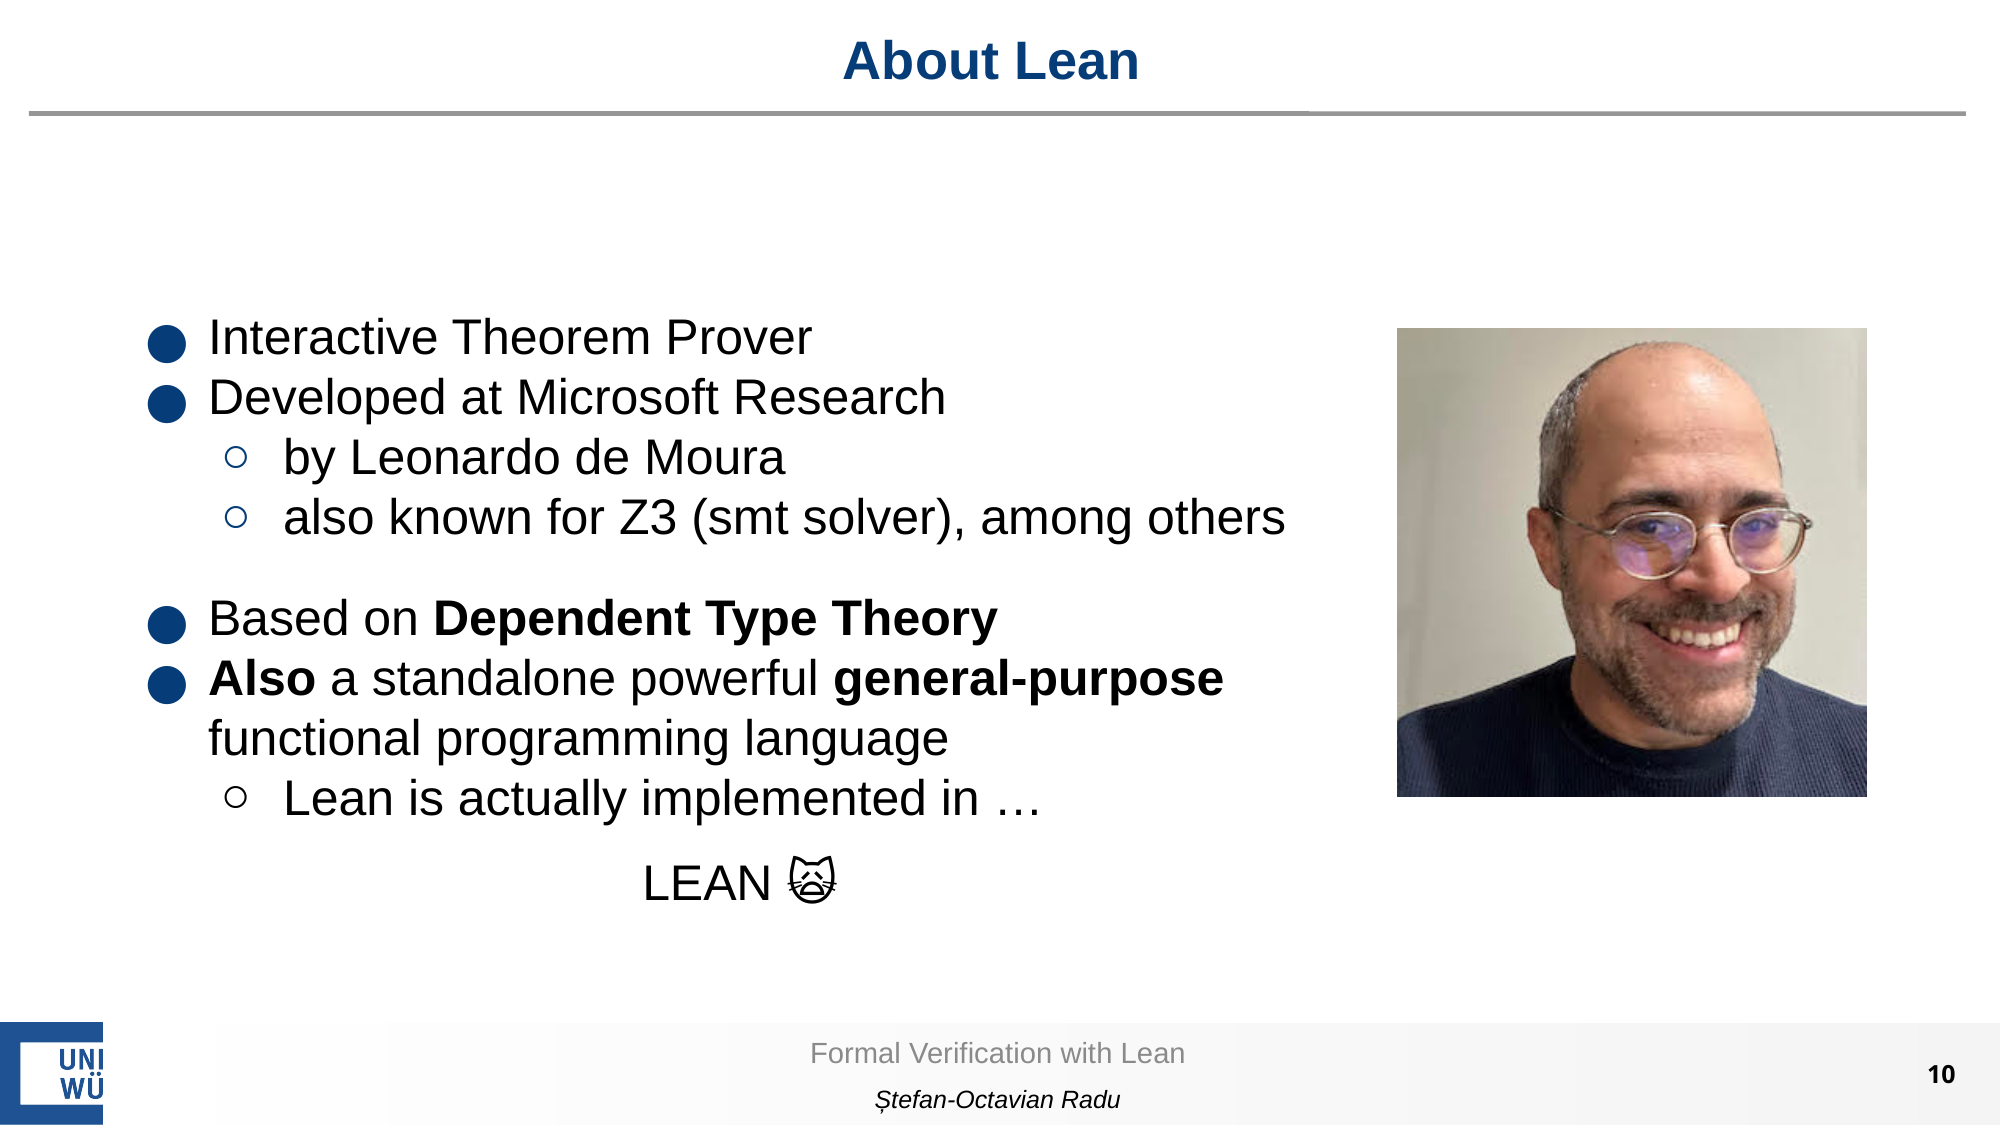

# About Lean
Interactive Theorem Prover
Developed at Microsoft Research
by Leonardo de Moura
also known for Z3 (smt solver), among others
Based on Dependent Type Theory
Also a standalone powerful general-purpose functional programming language
Lean is actually implemented in …
LEAN 🙀